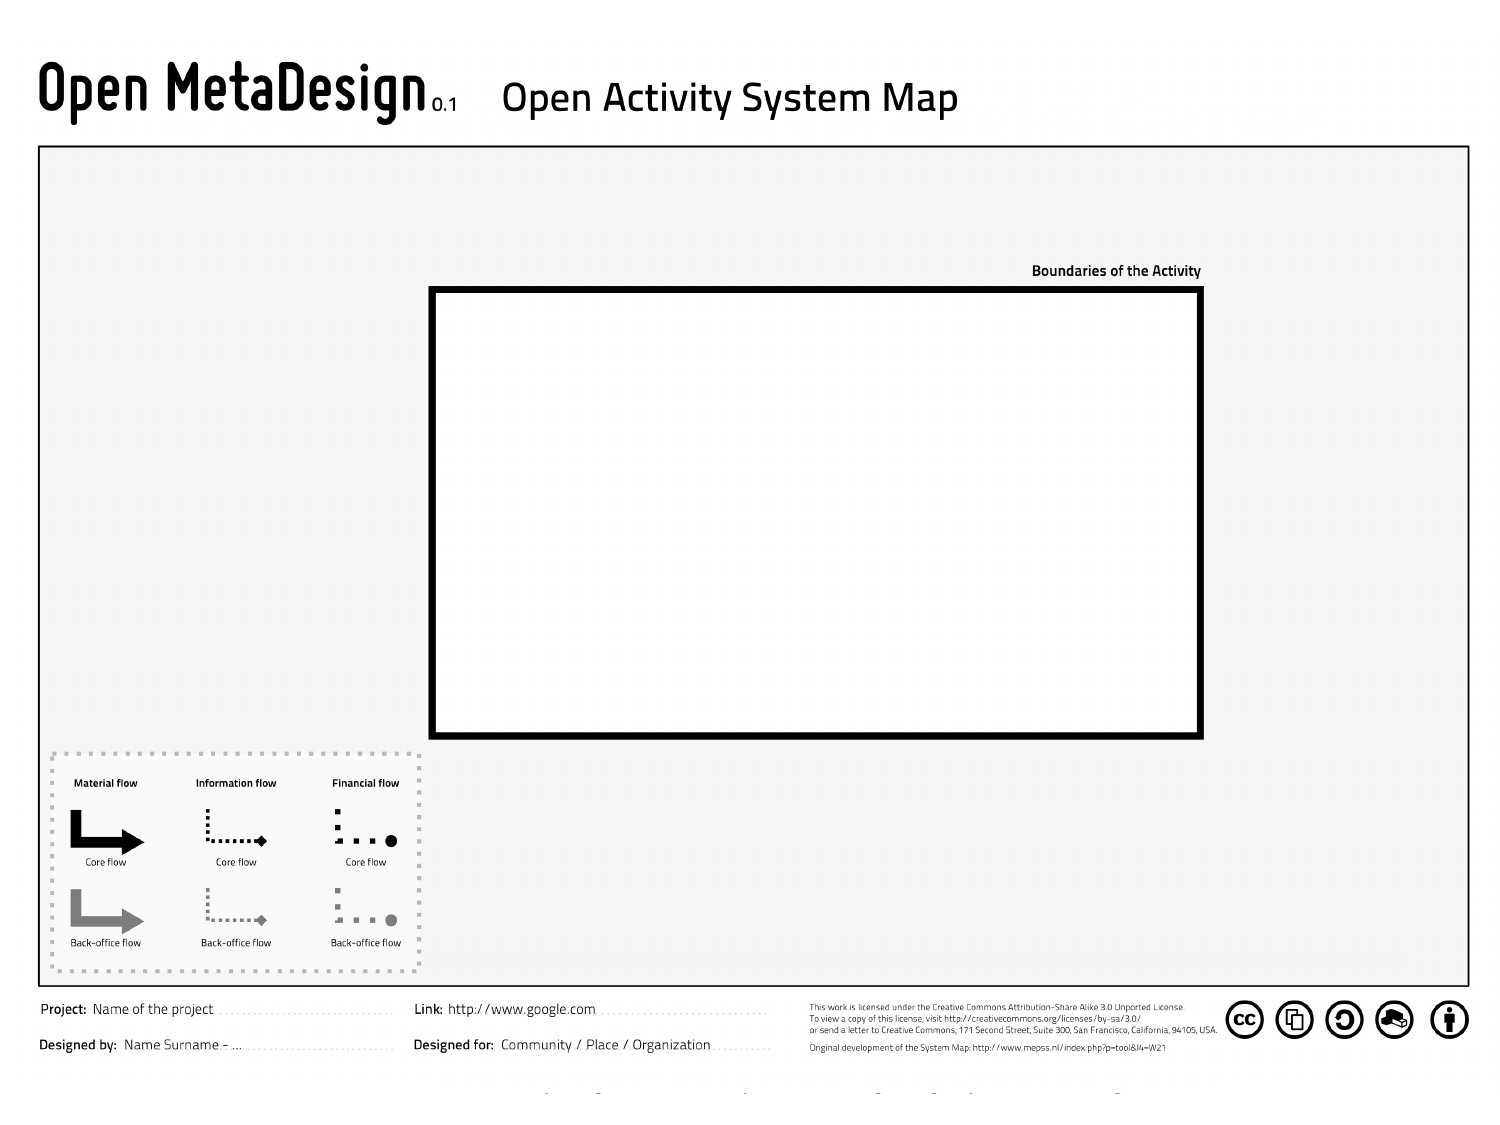

# Open Activity Business Model Canvas
Source: https://github.com/OpenP2PDesignOrg/OpenMetaDesignToolkit/